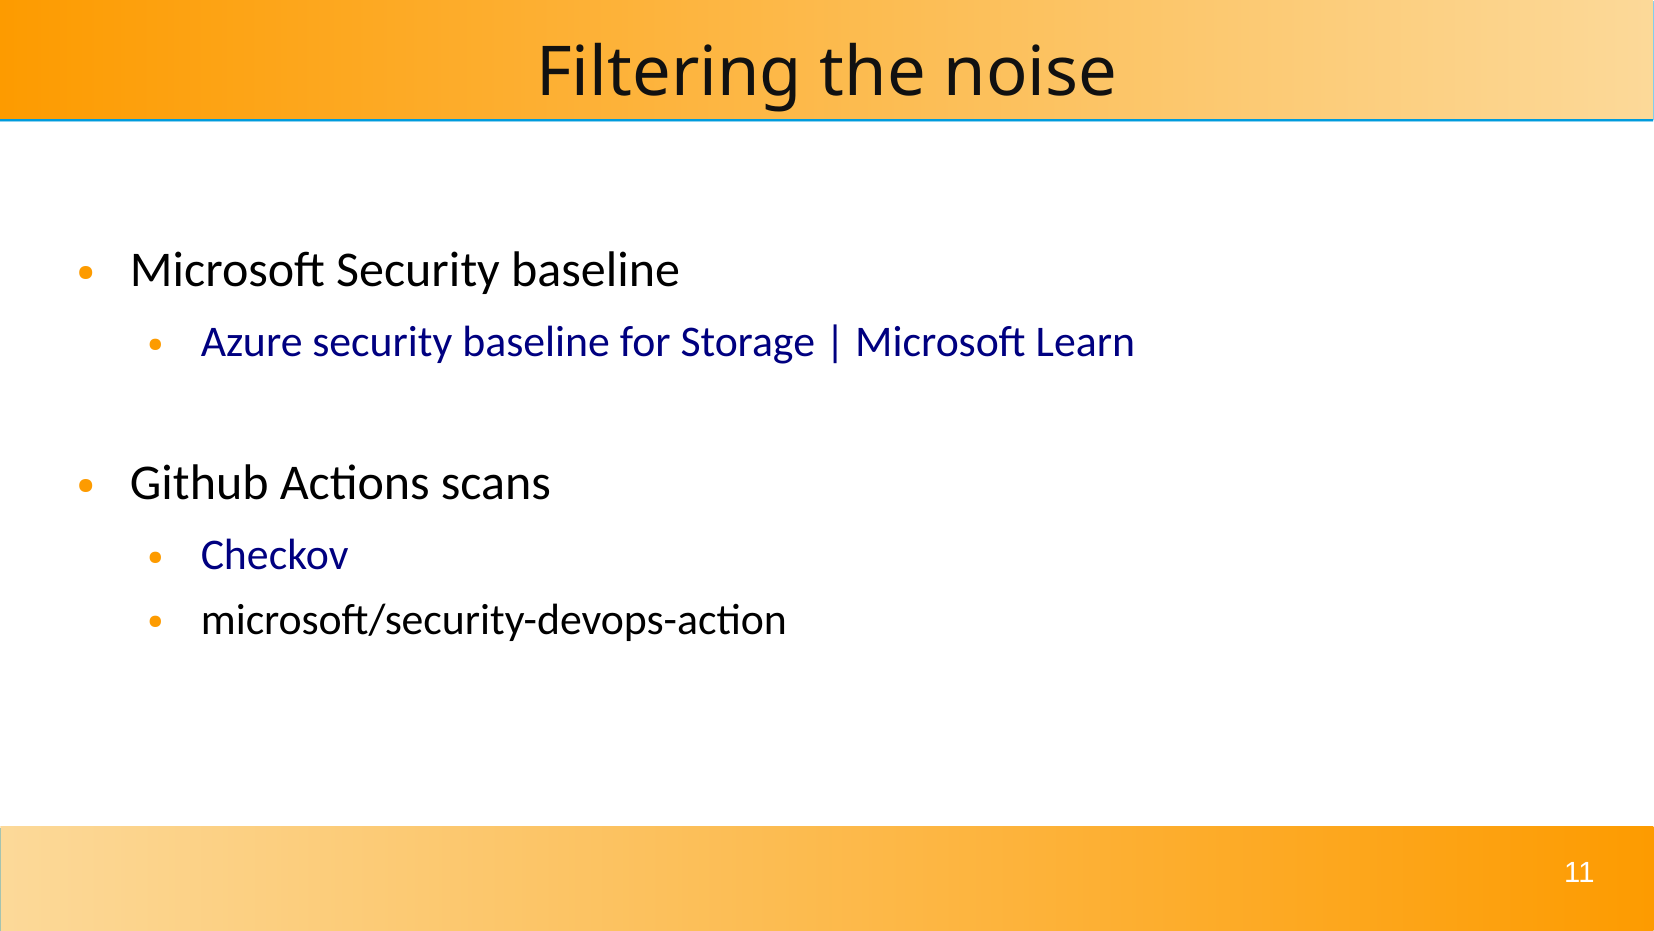

# Filtering the noise
Microsoft Security baseline
Azure security baseline for Storage | Microsoft Learn
Github Actions scans
Checkov
microsoft/security-devops-action
11